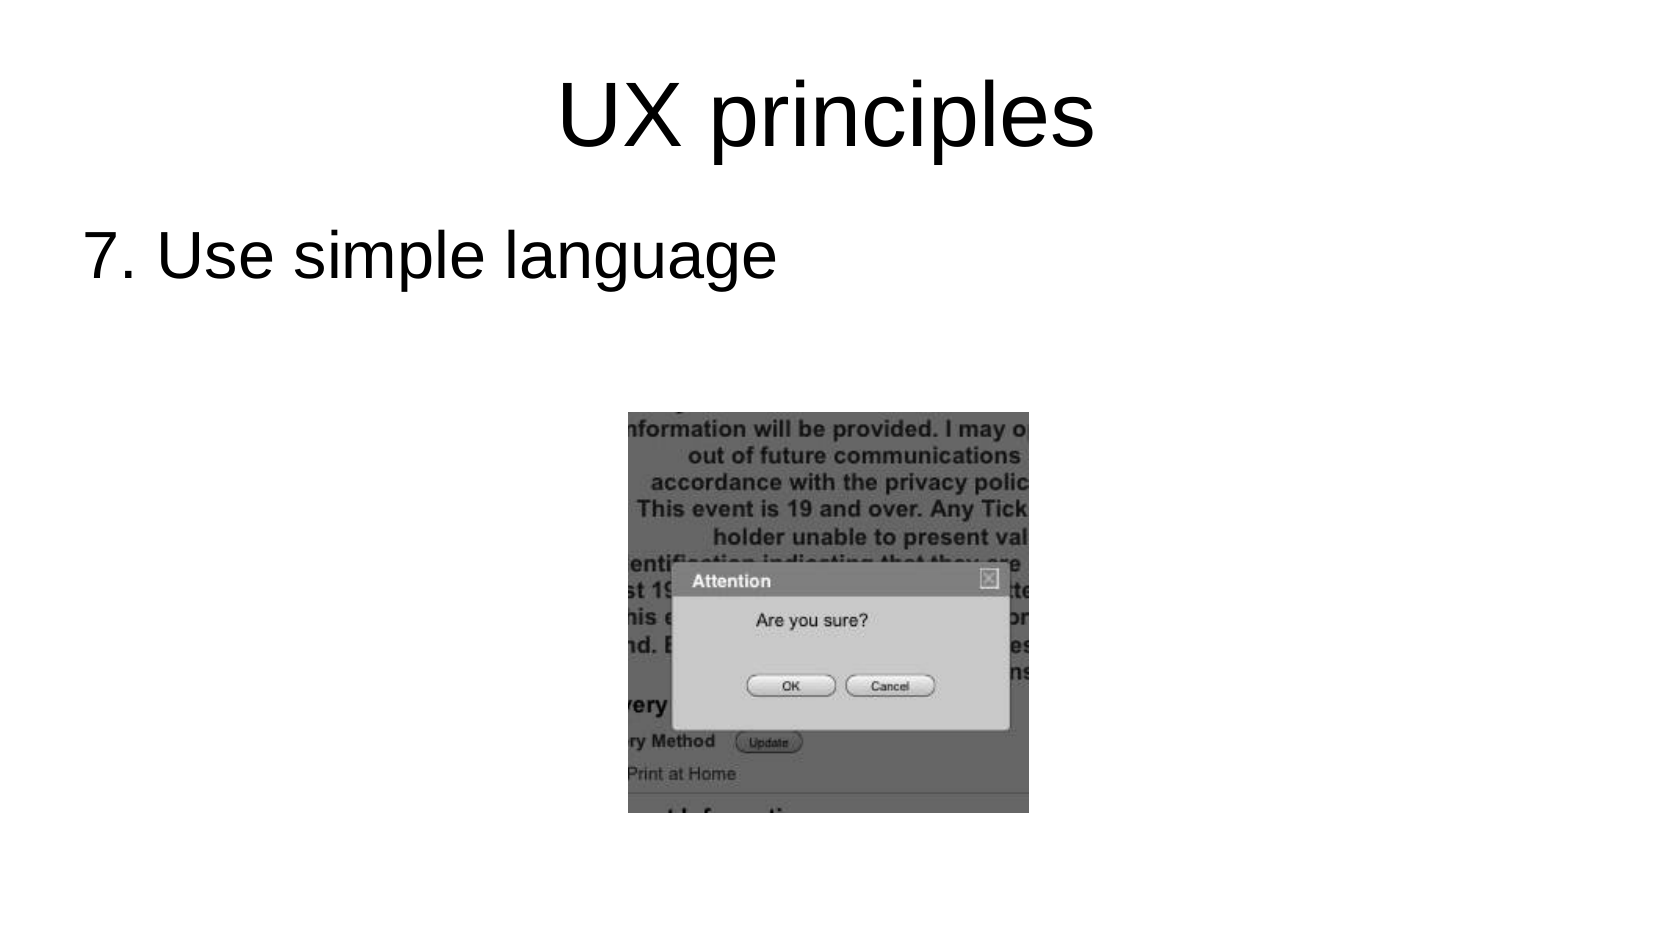

# UX principles
7. Use simple language